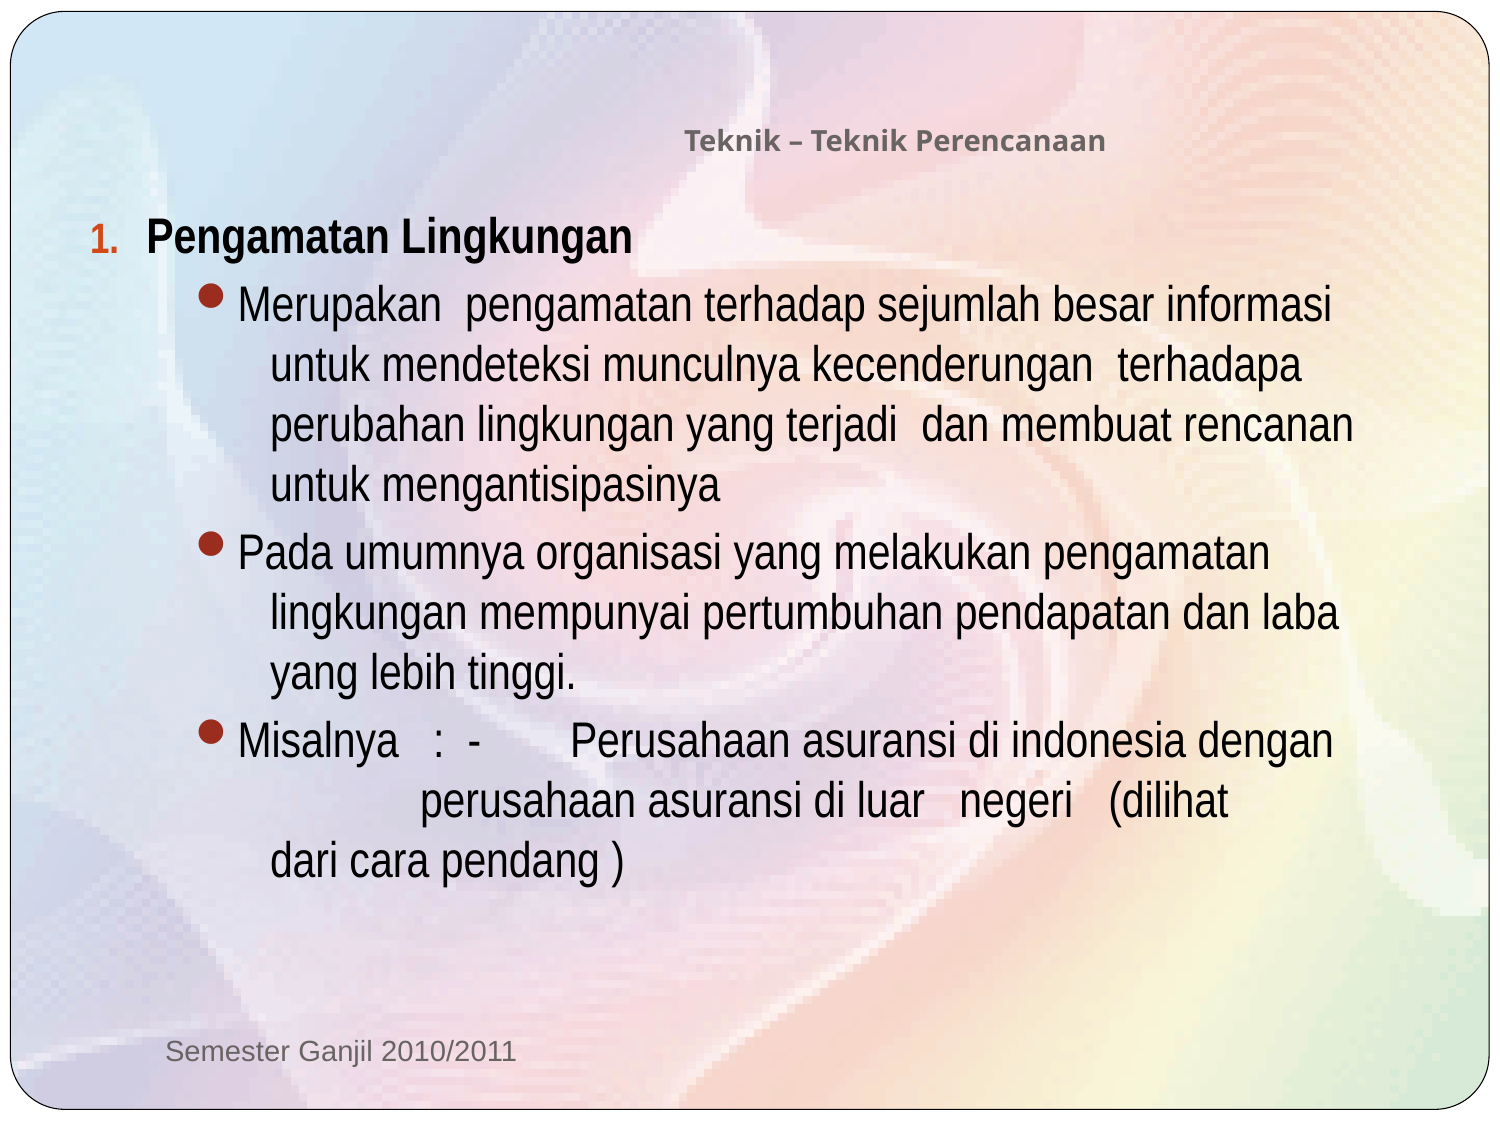

# Teknik – Teknik Perencanaan
Pengamatan Lingkungan
Merupakan pengamatan terhadap sejumlah besar informasi untuk mendeteksi munculnya kecenderungan terhadapa perubahan lingkungan yang terjadi dan membuat rencanan untuk mengantisipasinya
Pada umumnya organisasi yang melakukan pengamatan lingkungan mempunyai pertumbuhan pendapatan dan laba yang lebih tinggi.
Misalnya : - 	Perusahaan asuransi di indonesia dengan 			perusahaan asuransi di luar negeri (dilihat 			dari cara pendang )
Semester Ganjil 2010/2011